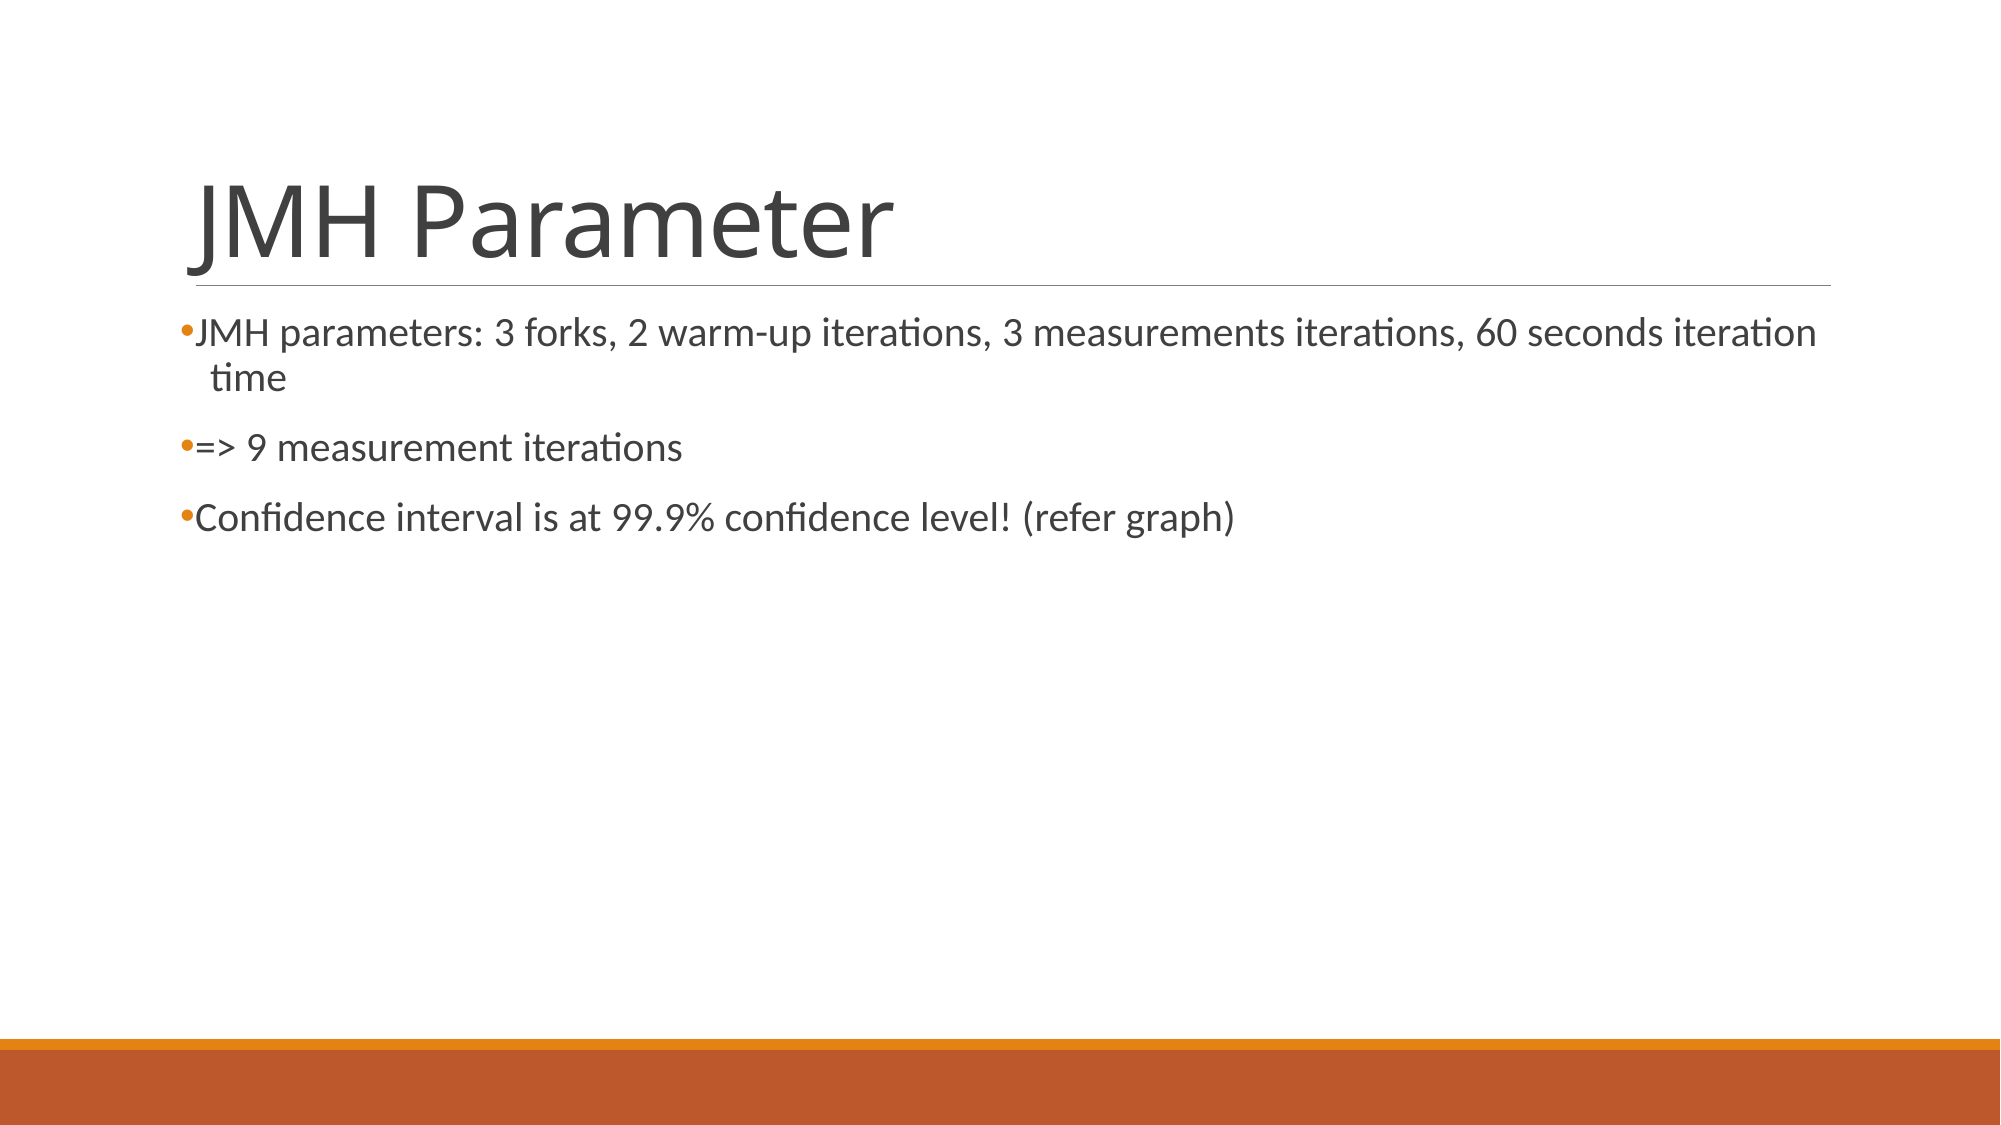

# JMH Parameter
JMH parameters: 3 forks, 2 warm-up iterations, 3 measurements iterations, 60 seconds iteration time
=> 9 measurement iterations
Confidence interval is at 99.9% confidence level! (refer graph)